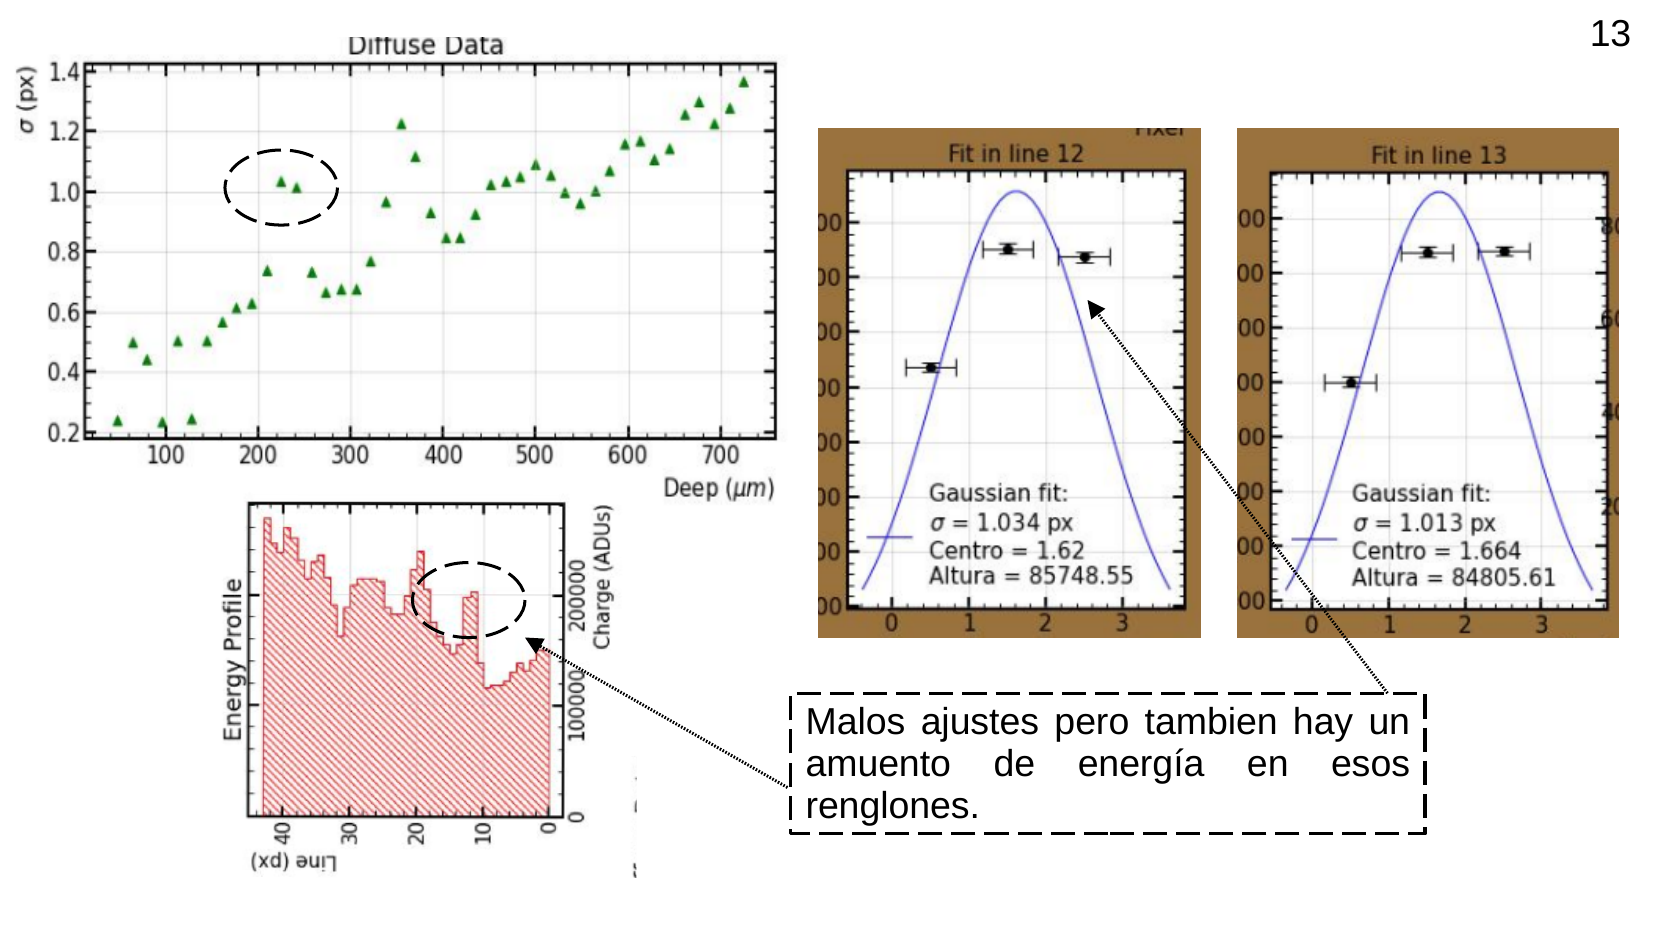

Malos ajustes pero tambien hay un amuento de energía en esos renglones.